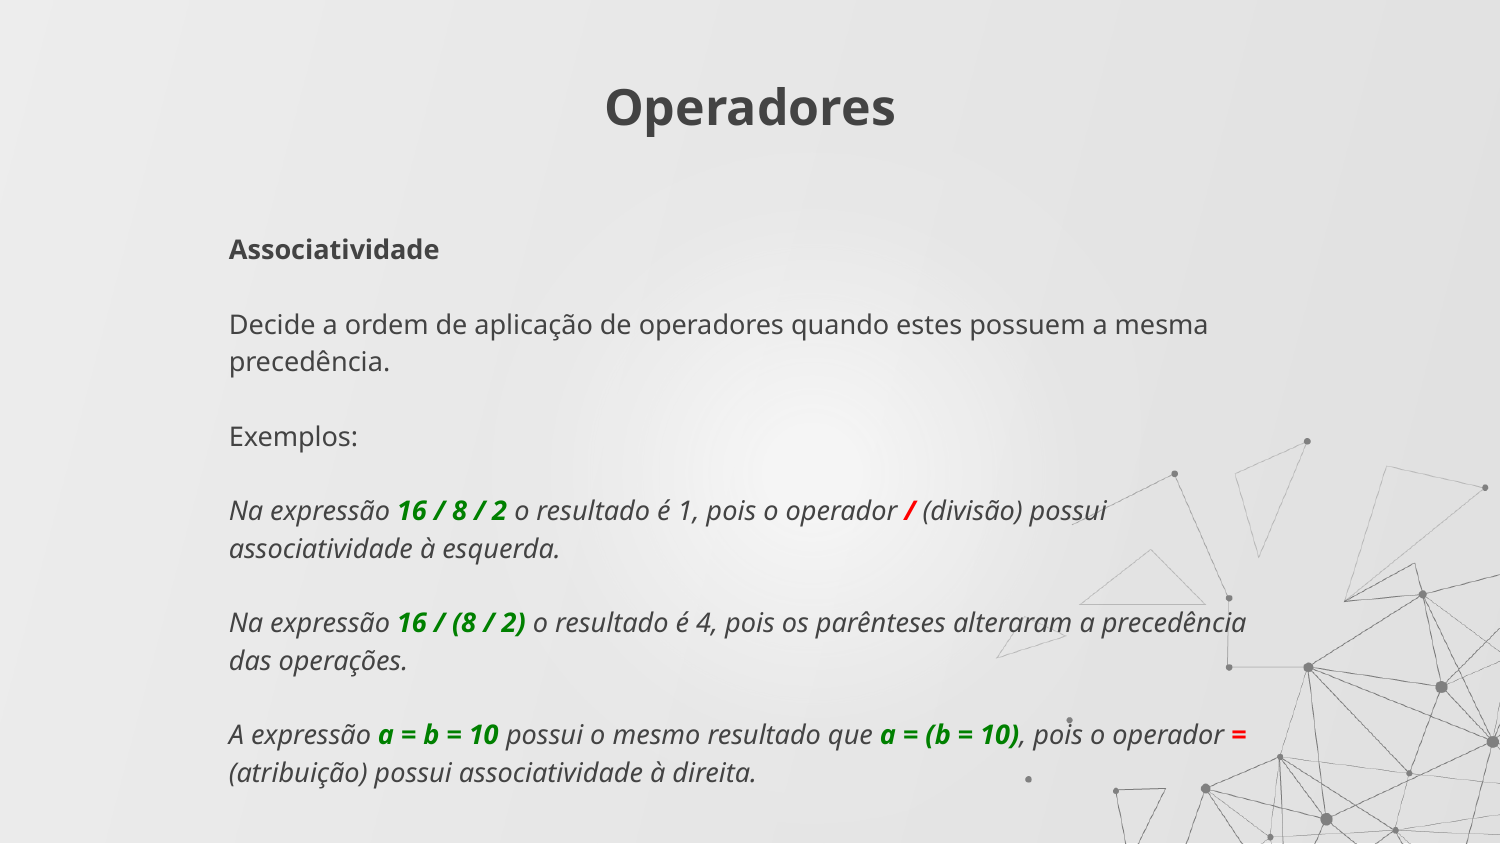

Operadores
# Associatividade
Decide a ordem de aplicação de operadores quando estes possuem a mesma precedência.
Exemplos:
Na expressão 16 / 8 / 2 o resultado é 1, pois o operador / (divisão) possui associatividade à esquerda.
Na expressão 16 / (8 / 2) o resultado é 4, pois os parênteses alteraram a precedência das operações.
A expressão a = b = 10 possui o mesmo resultado que a = (b = 10), pois o operador = (atribuição) possui associatividade à direita.